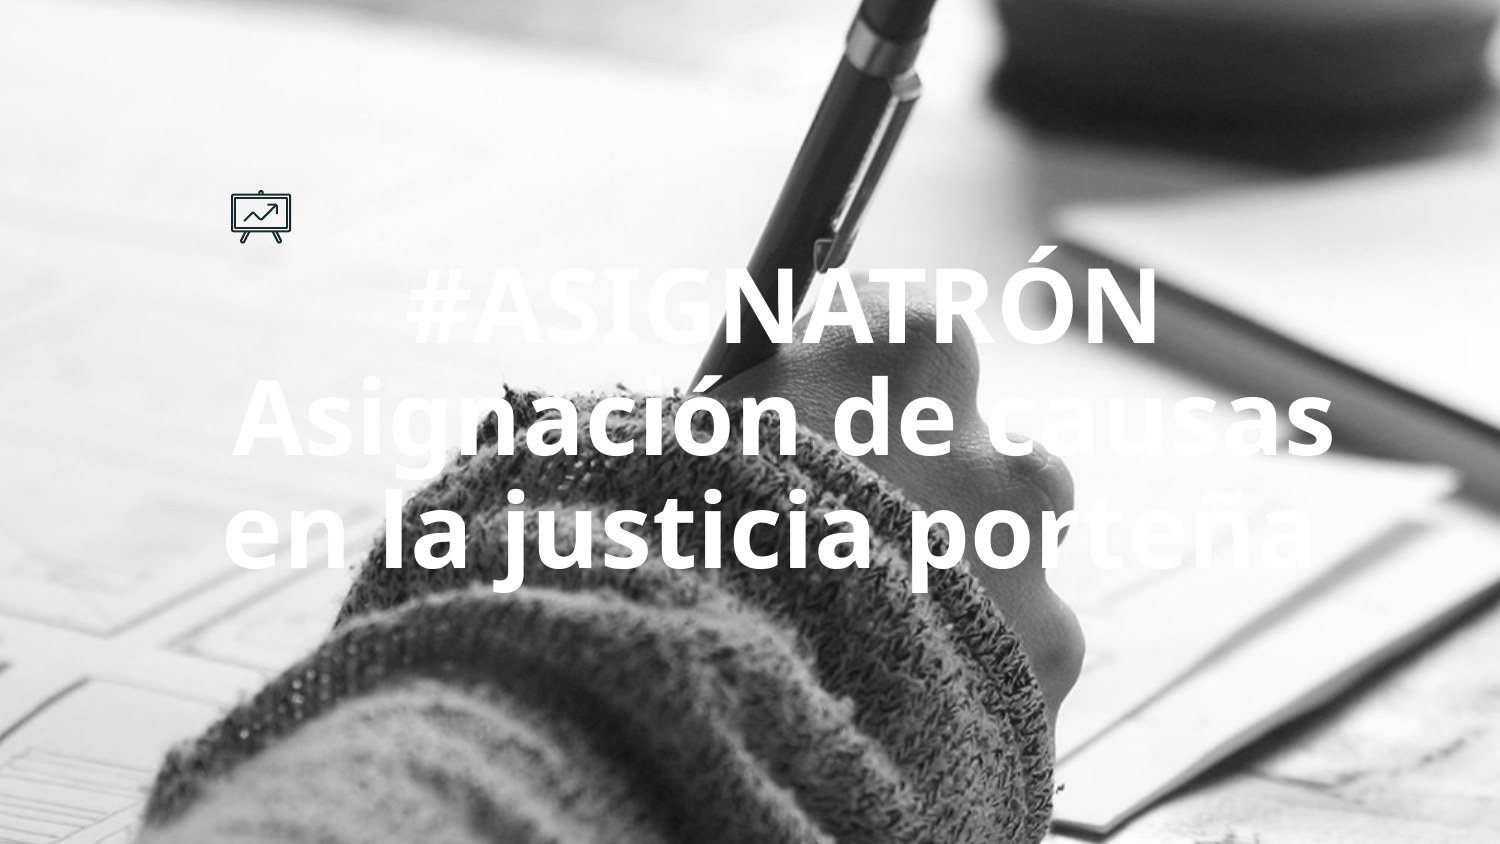

# #ASIGNATRÓN Asignación de causas en la justicia porteña